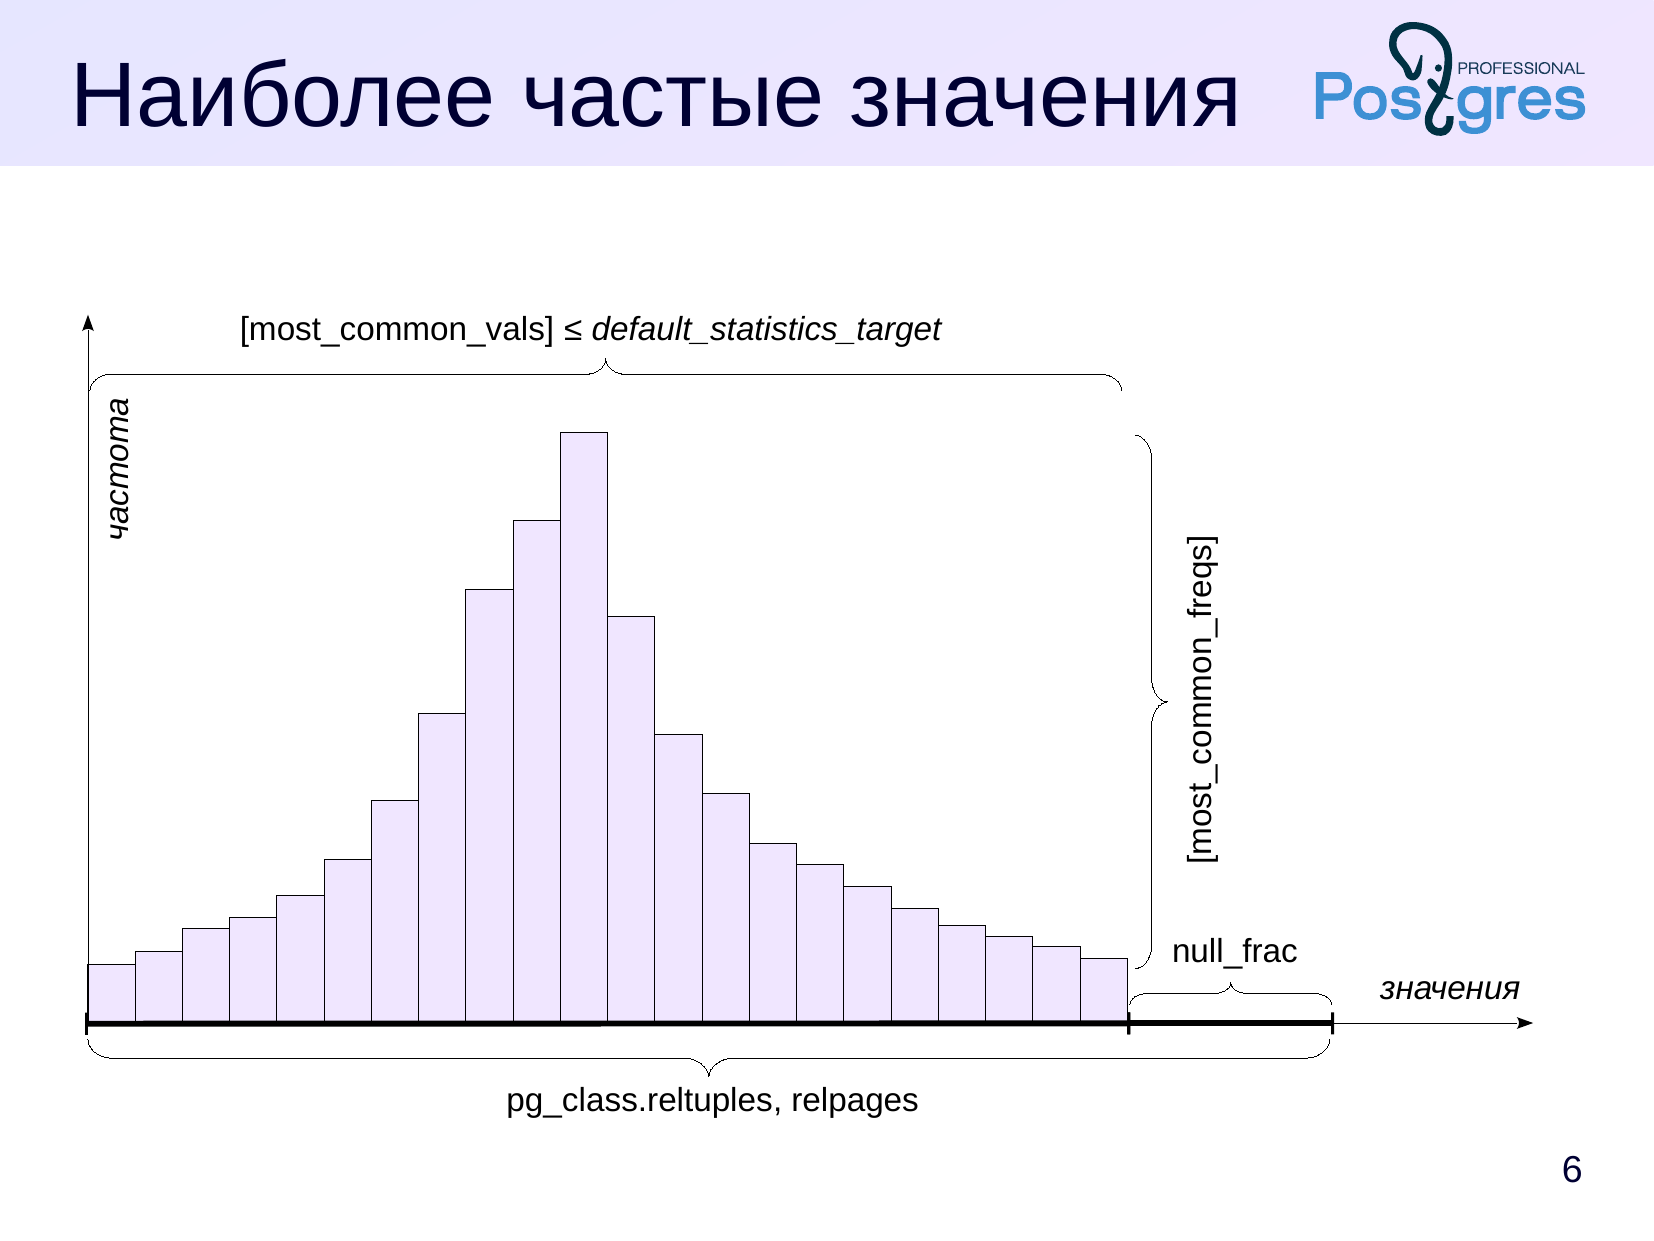

# Наиболее частые значения
[most_common_vals] ≤ default_statistics_target
частота
[most_common_freqs]
null_frac
значения
pg_class.reltuples, relpages